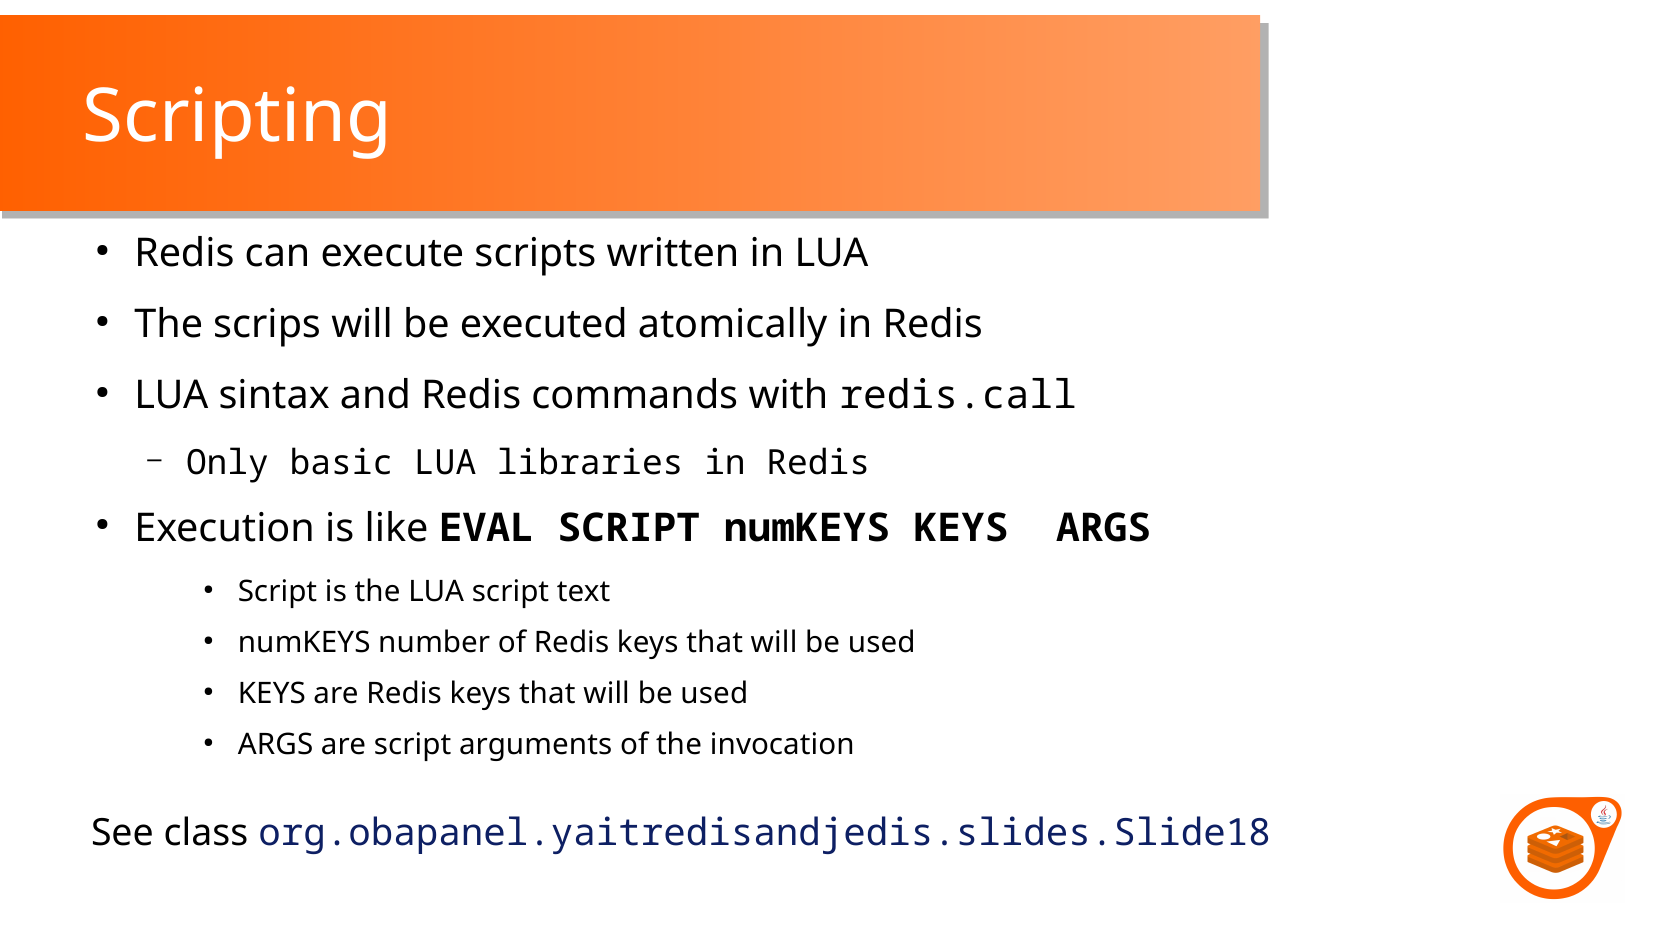

# Scripting
Redis can execute scripts written in LUA
The scrips will be executed atomically in Redis
LUA sintax and Redis commands with redis.call
Only basic LUA libraries in Redis
Execution is like EVAL SCRIPT numKEYS KEYS ARGS
Script is the LUA script text
numKEYS number of Redis keys that will be used
KEYS are Redis keys that will be used
ARGS are script arguments of the invocation
See class org.obapanel.yaitredisandjedis.slides.Slide18